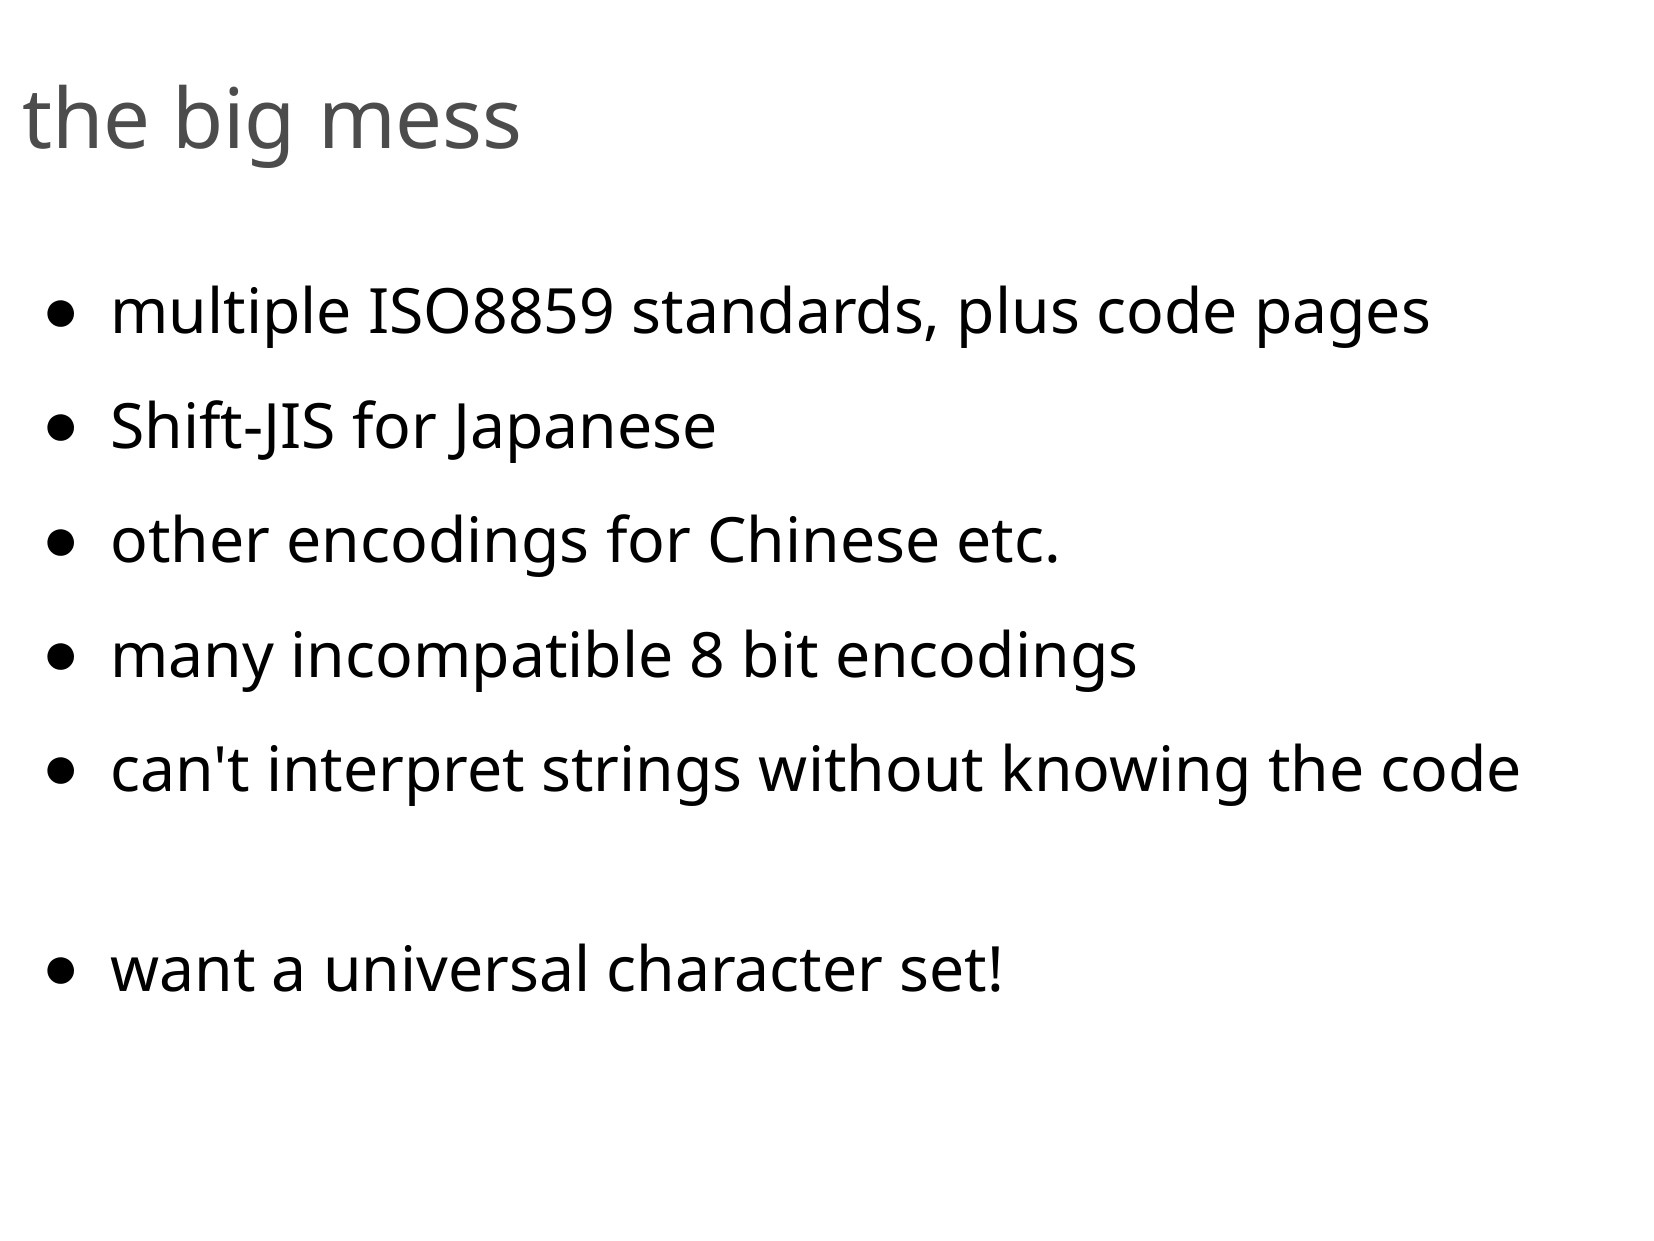

# the big mess
multiple ISO8859 standards, plus code pages
Shift-JIS for Japanese
other encodings for Chinese etc.
many incompatible 8 bit encodings
can't interpret strings without knowing the code
want a universal character set!